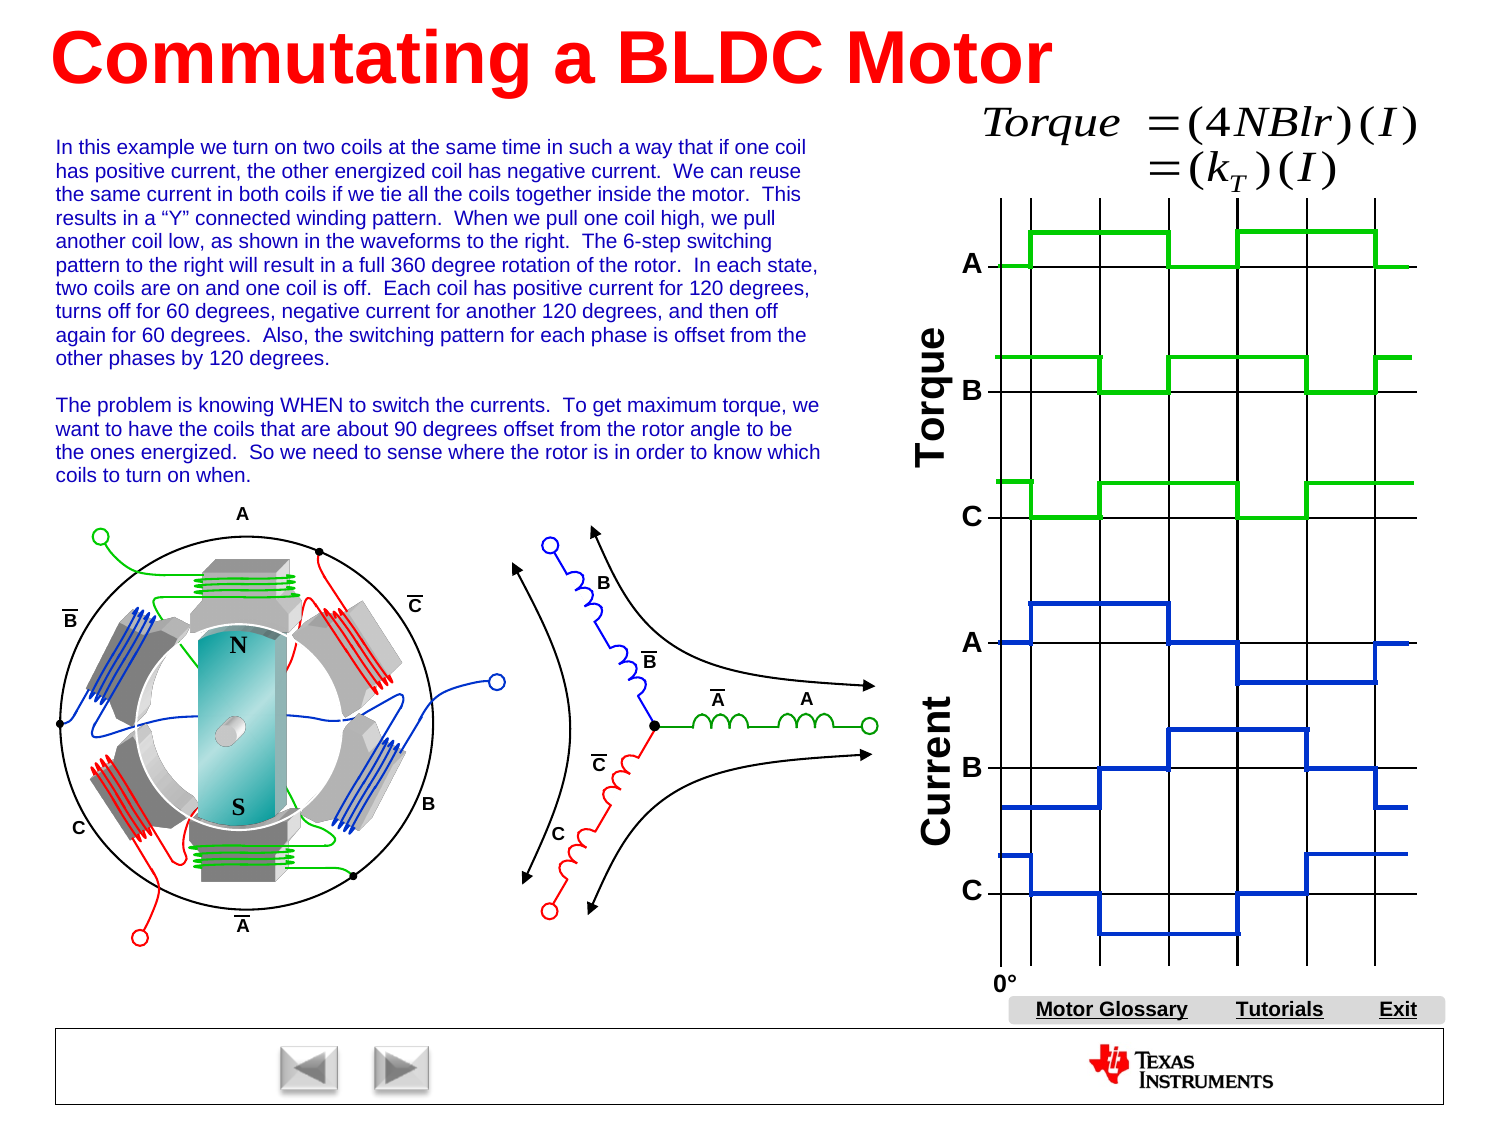

Commutating a BLDC Motor
In this example we turn on two coils at the same time in such a way that if one coil has positive current, the other energized coil has negative current. We can reuse the same current in both coils if we tie all the coils together inside the motor. This results in a “Y” connected winding pattern. When we pull one coil high, we pull another coil low, as shown in the waveforms to the right. The 6-step switching pattern to the right will result in a full 360 degree rotation of the rotor. In each state, two coils are on and one coil is off. Each coil has positive current for 120 degrees, turns off for 60 degrees, negative current for another 120 degrees, and then off again for 60 degrees. Also, the switching pattern for each phase is offset from the other phases by 120 degrees.
The problem is knowing WHEN to switch the currents. To get maximum torque, we want to have the coils that are about 90 degrees offset from the rotor angle to be the ones energized. So we need to sense where the rotor is in order to know which coils to turn on when.
A
Torque
B
C
A
C
B
N
S
B
C
A
B
B
A
A
C
C
A
Current
B
C
0°